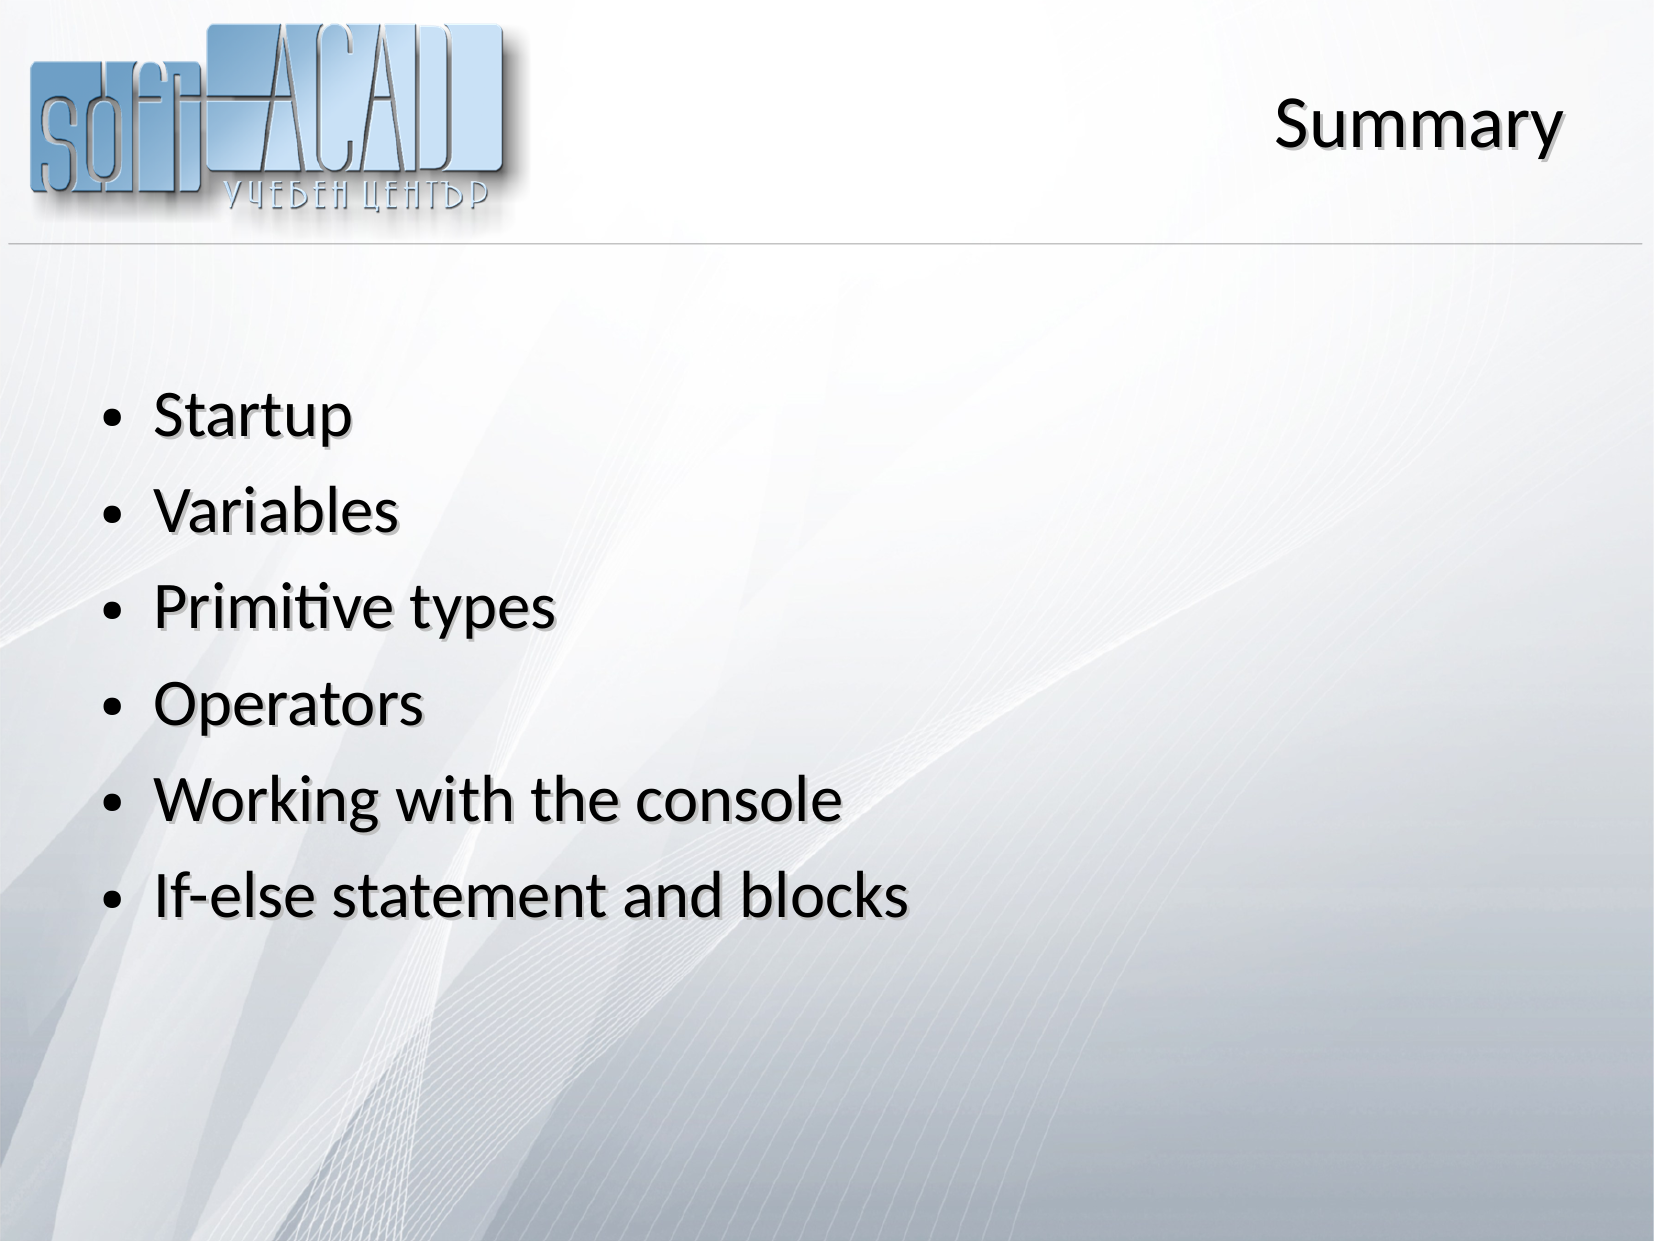

# Summary
Startup
Variables
Primitive types
Operators
Working with the console
If-else statement and blocks